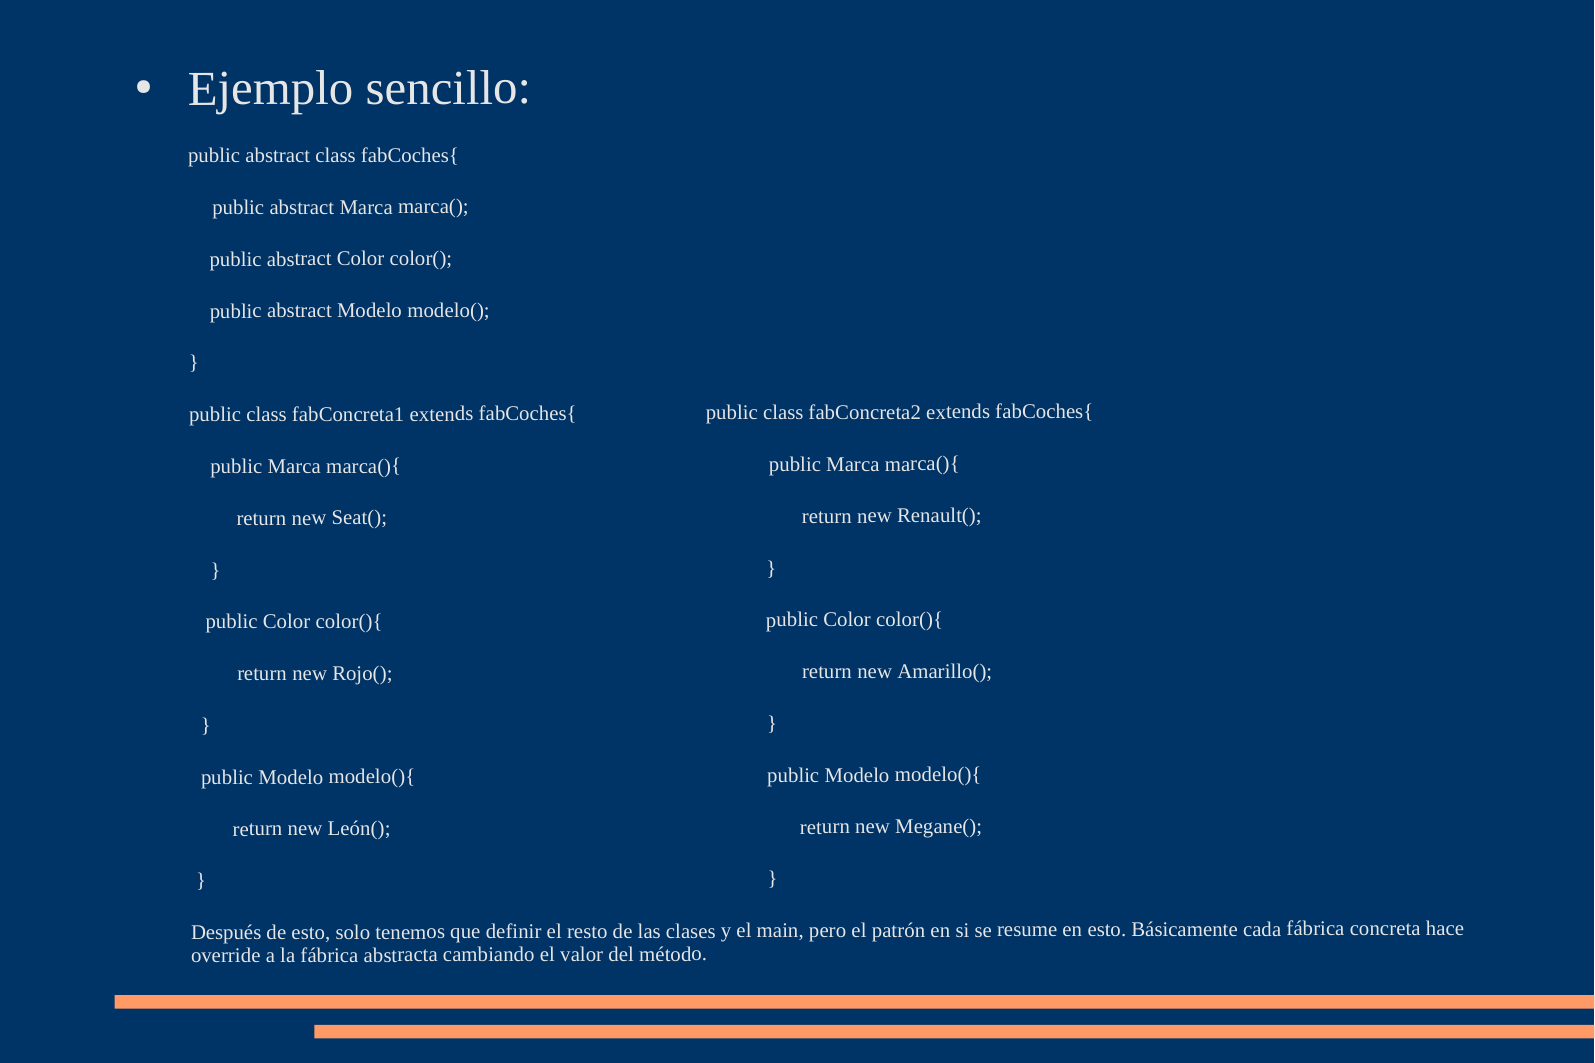

# Ejemplo sencillo:
public abstract class fabCoches{
 	 public abstract Marca marca();
 public abstract Color color();
 public abstract Modelo modelo();
}
public class fabConcreta1 extends fabCoches{ 		public class fabConcreta2 extends fabCoches{
 public Marca marca(){ 	 public Marca marca(){
 return new Seat(); return new Renault();
 } }
 public Color color(){ public Color color(){
 return new Rojo(); return new Amarillo();
 } }
 public Modelo modelo(){ public Modelo modelo(){
 return new León(); return new Megane();
 } }
Después de esto, solo tenemos que definir el resto de las clases y el main, pero el patrón en si se resume en esto. Básicamente cada fábrica concreta hace override a la fábrica abstracta cambiando el valor del método.